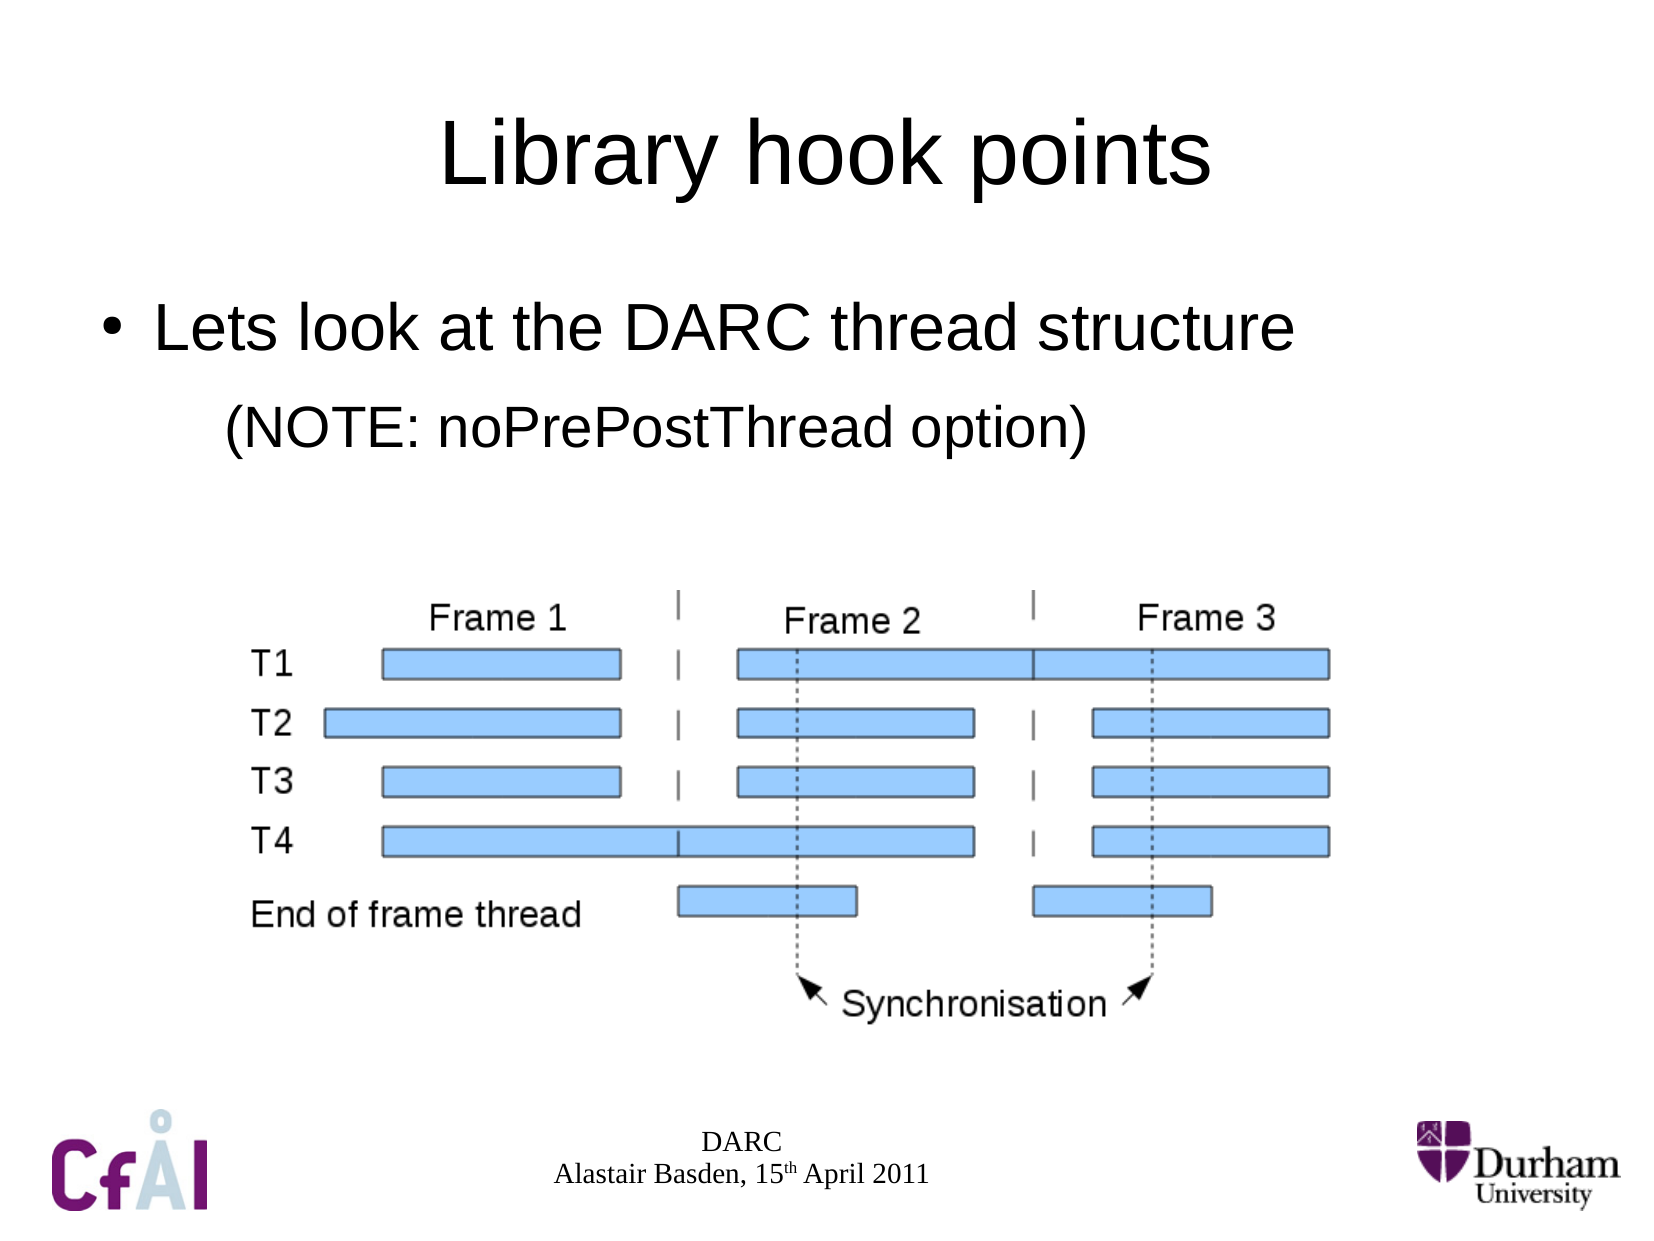

# Library hook points
Lets look at the DARC thread structure
(NOTE: noPrePostThread option)